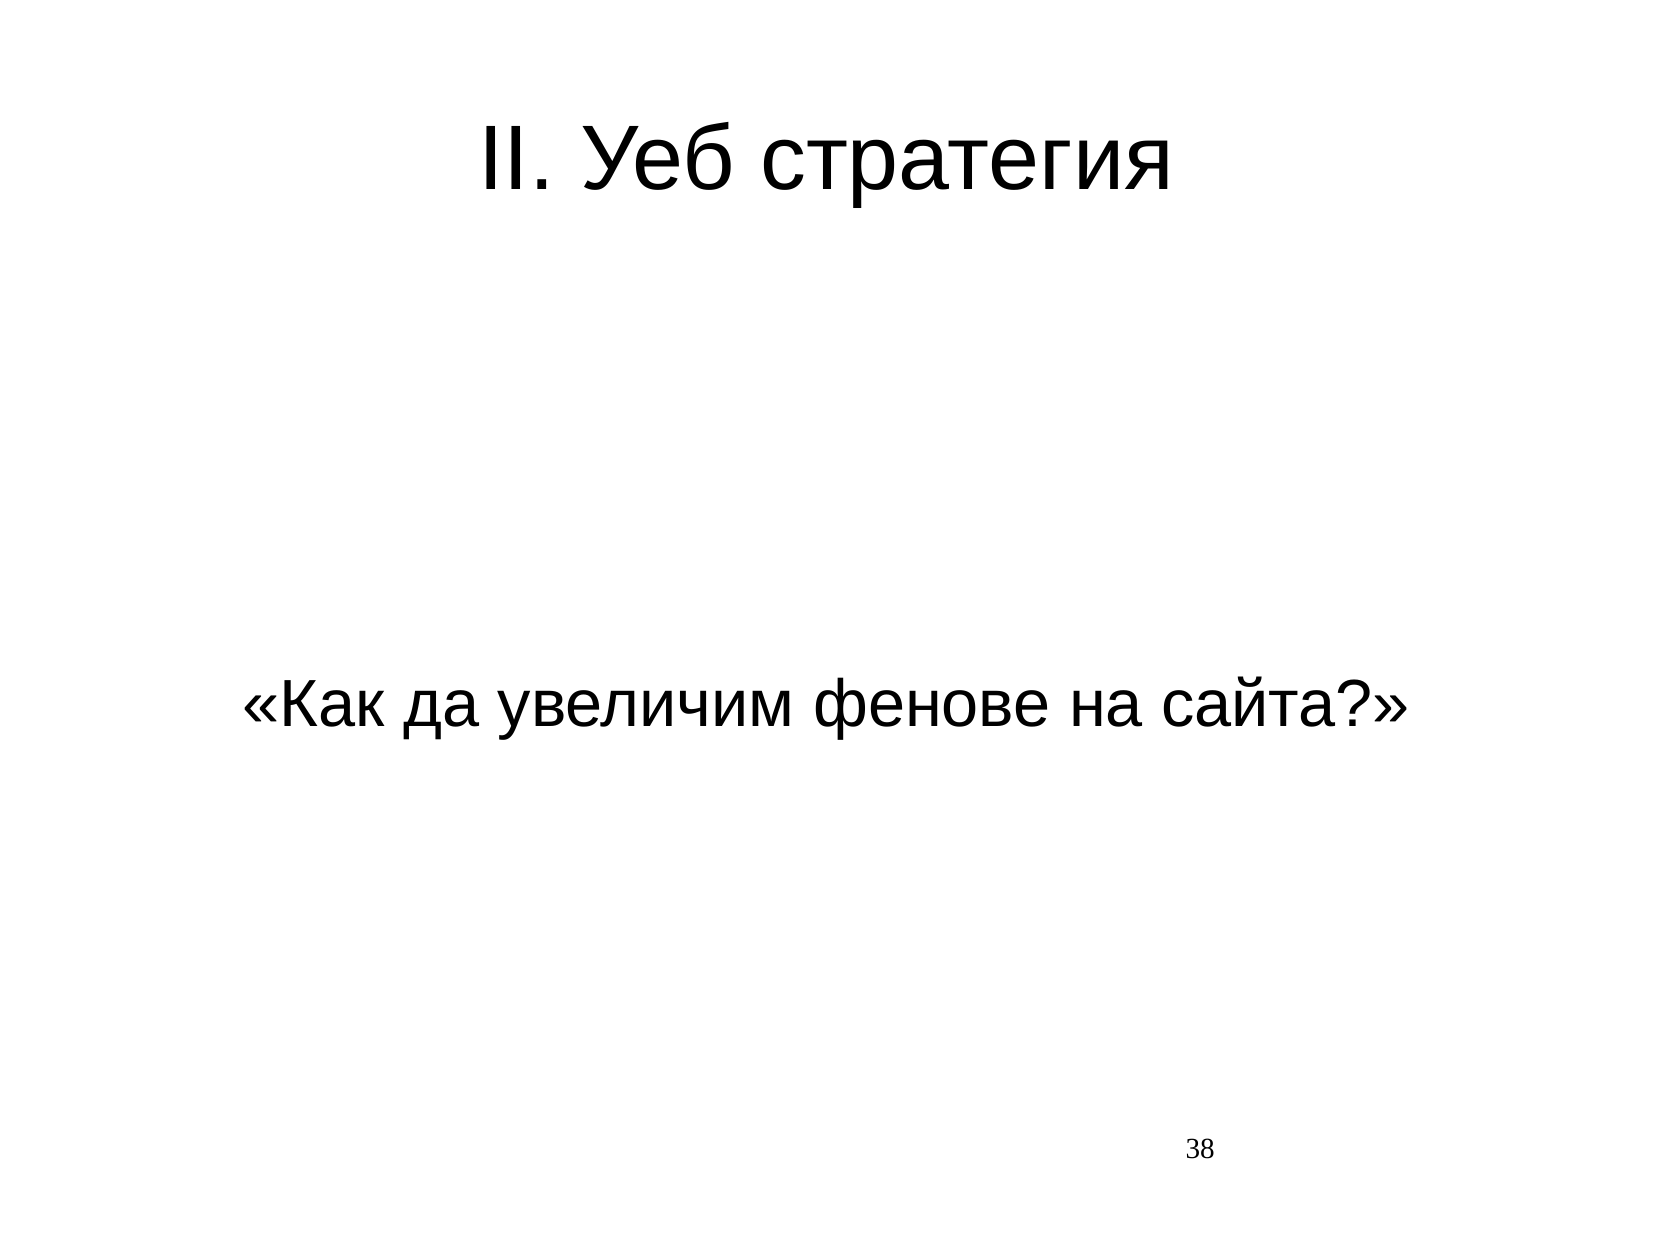

# II. Уеб стратегия
«Как да увеличим фенове на сайта?»